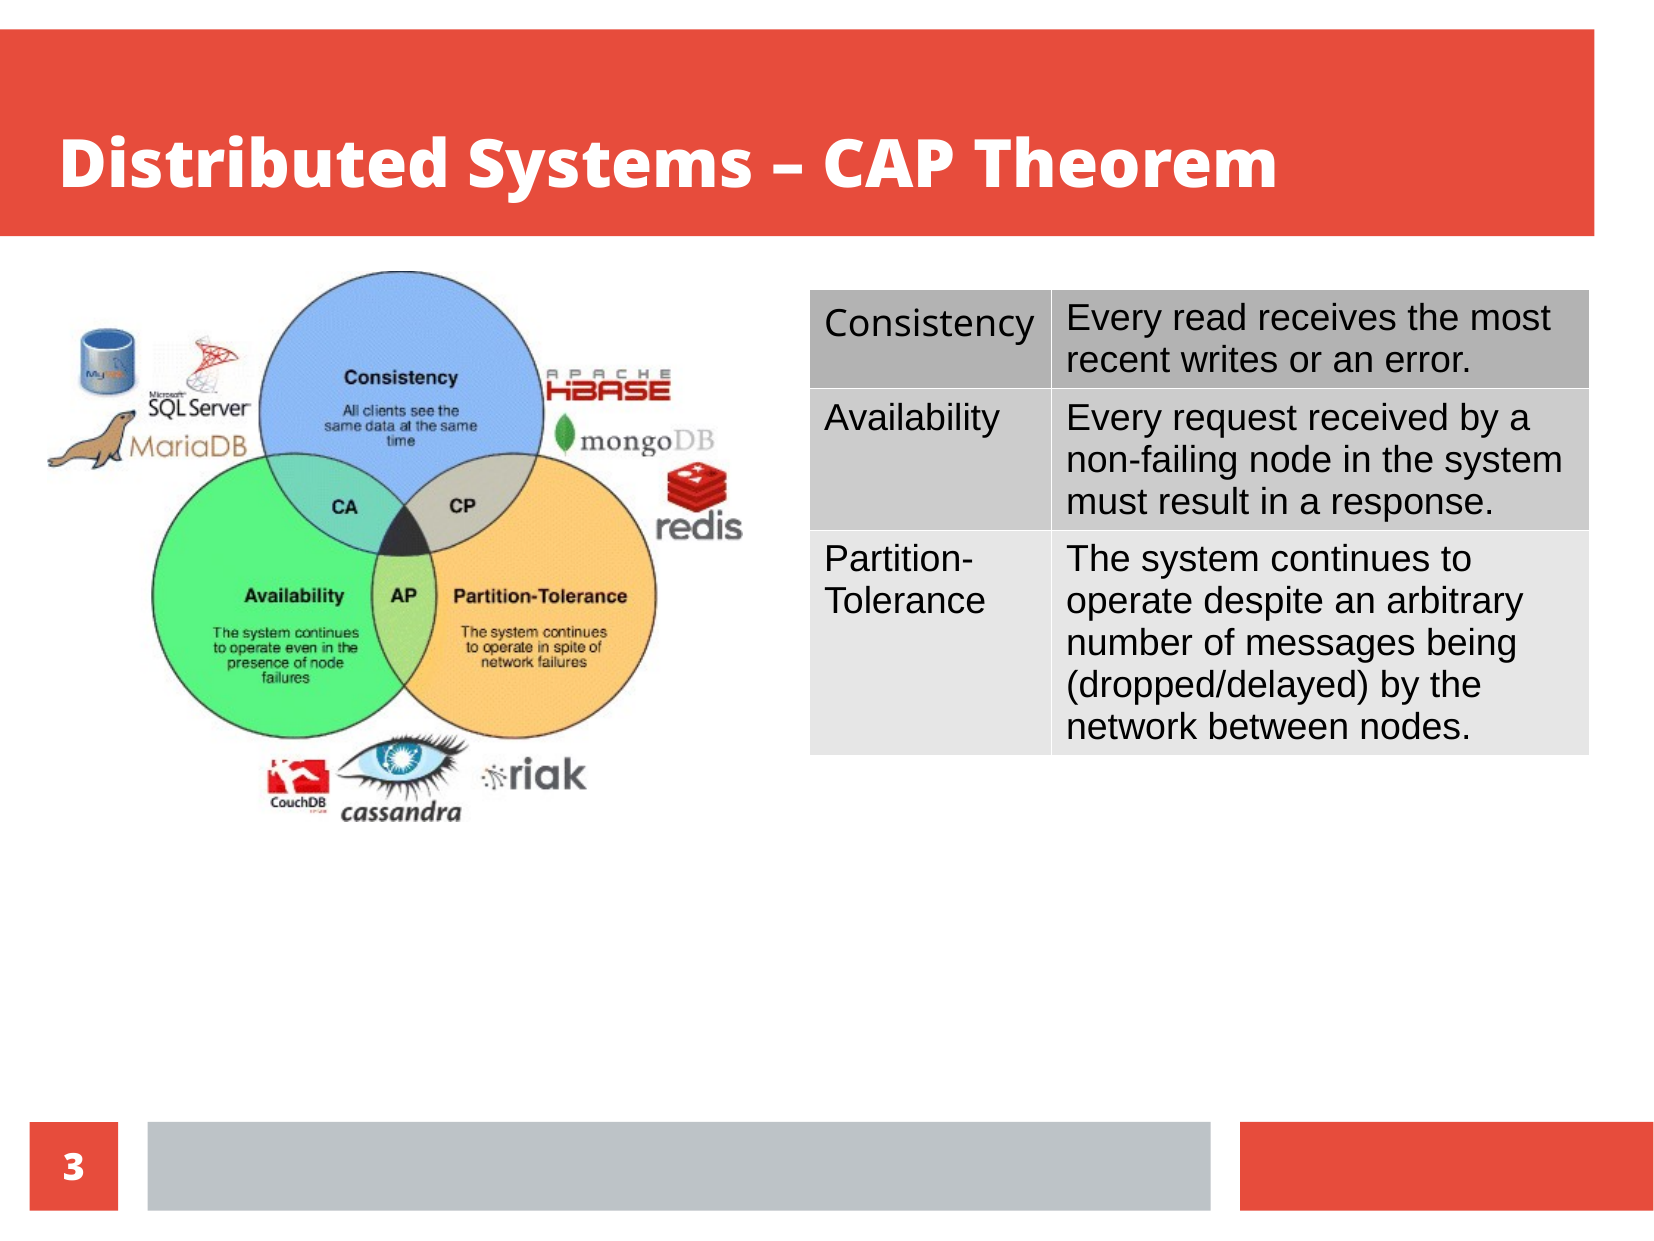

# Distributed Systems – CAP Theorem
| Consistency | Every read receives the most recent writes or an error. |
| --- | --- |
| Availability | Every request received by a non-failing node in the system must result in a response. |
| Partition-Tolerance | The system continues to operate despite an arbitrary number of messages being (dropped/delayed) by the network between nodes. |
3